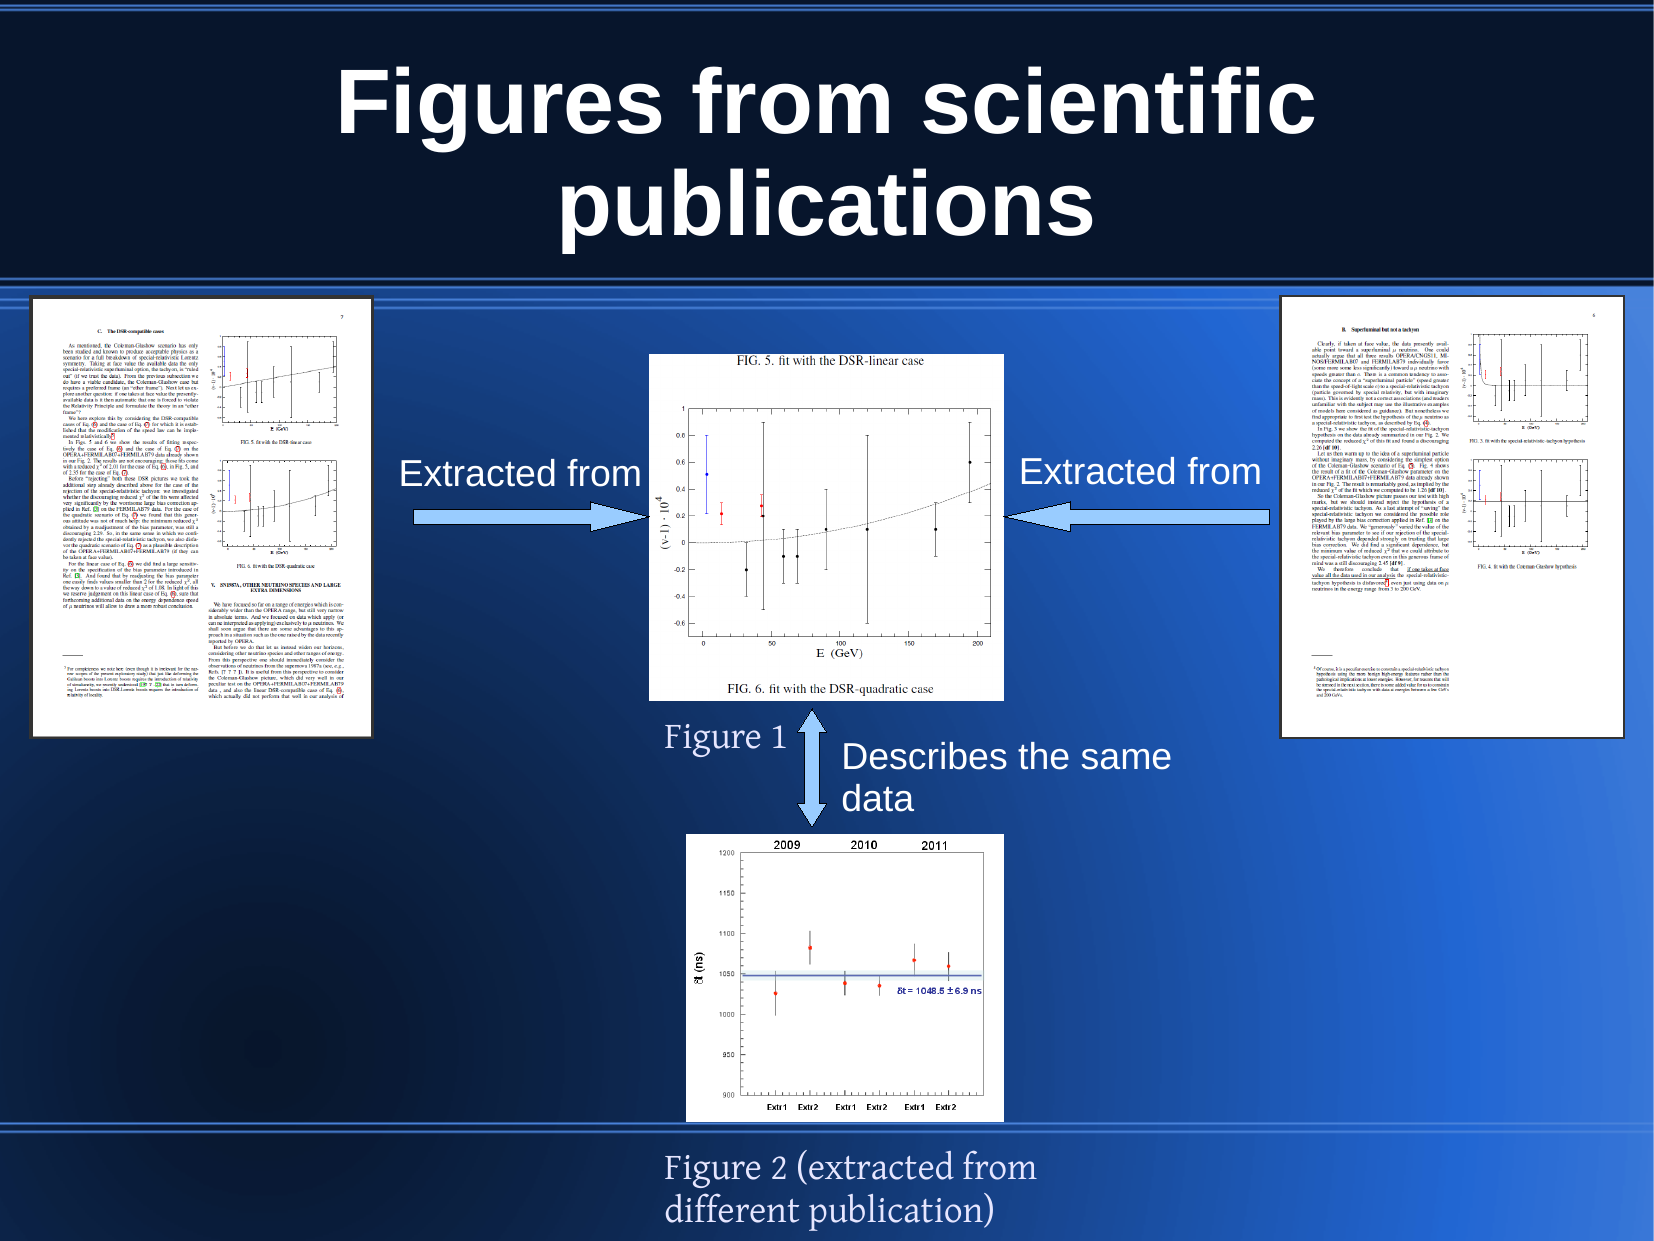

# Figures from scientific publications
Extracted from
Extracted from
Figure 1
Describes the same data
Figure 2 (extracted from different publication)